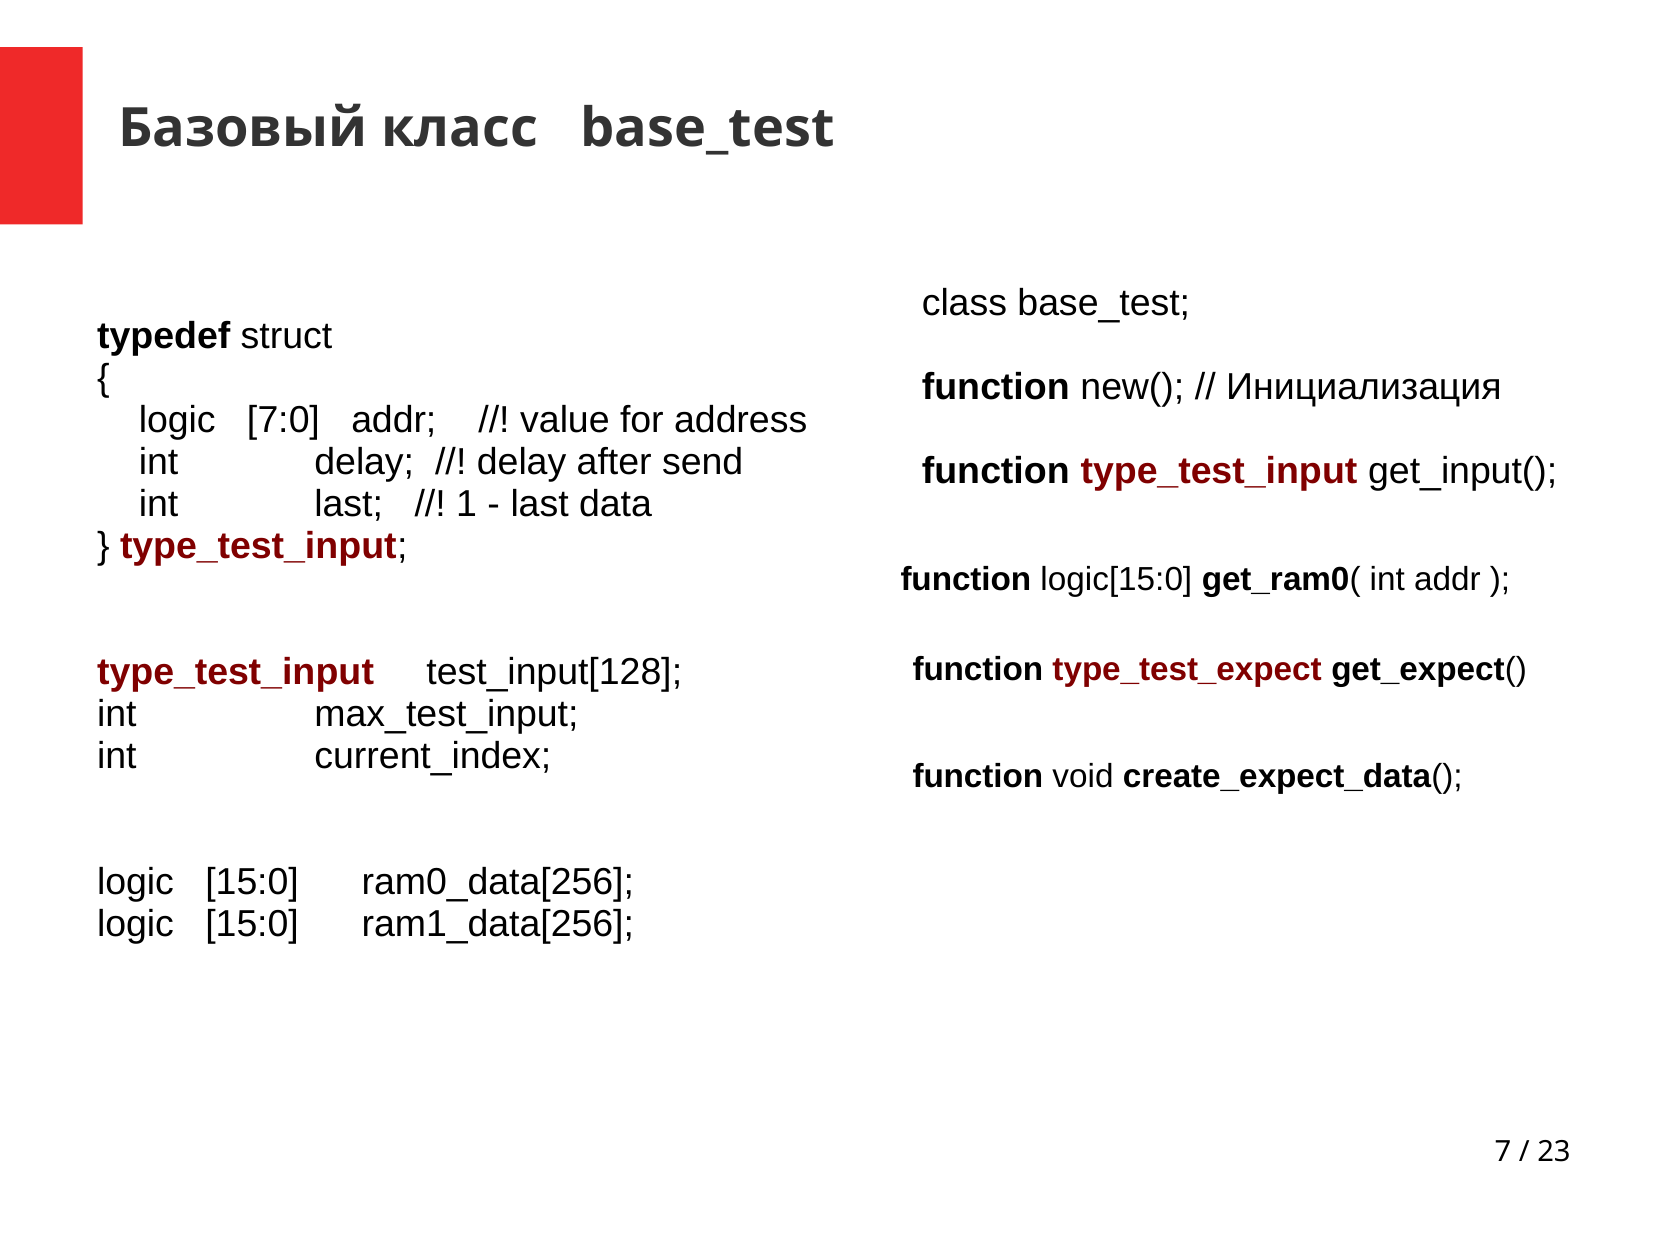

# Базовый класс base_test
class base_test;
function new(); // Инициализация
function type_test_input get_input();
typedef struct
{
 logic [7:0] addr; //! value for address
 int delay; //! delay after send
 int last; //! 1 - last data
} type_test_input;
type_test_input test_input[128];
int max_test_input;
int current_index;
logic [15:0] ram0_data[256];
logic [15:0] ram1_data[256];
function logic[15:0] get_ram0( int addr );
function type_test_expect get_expect()
function void create_expect_data();
7